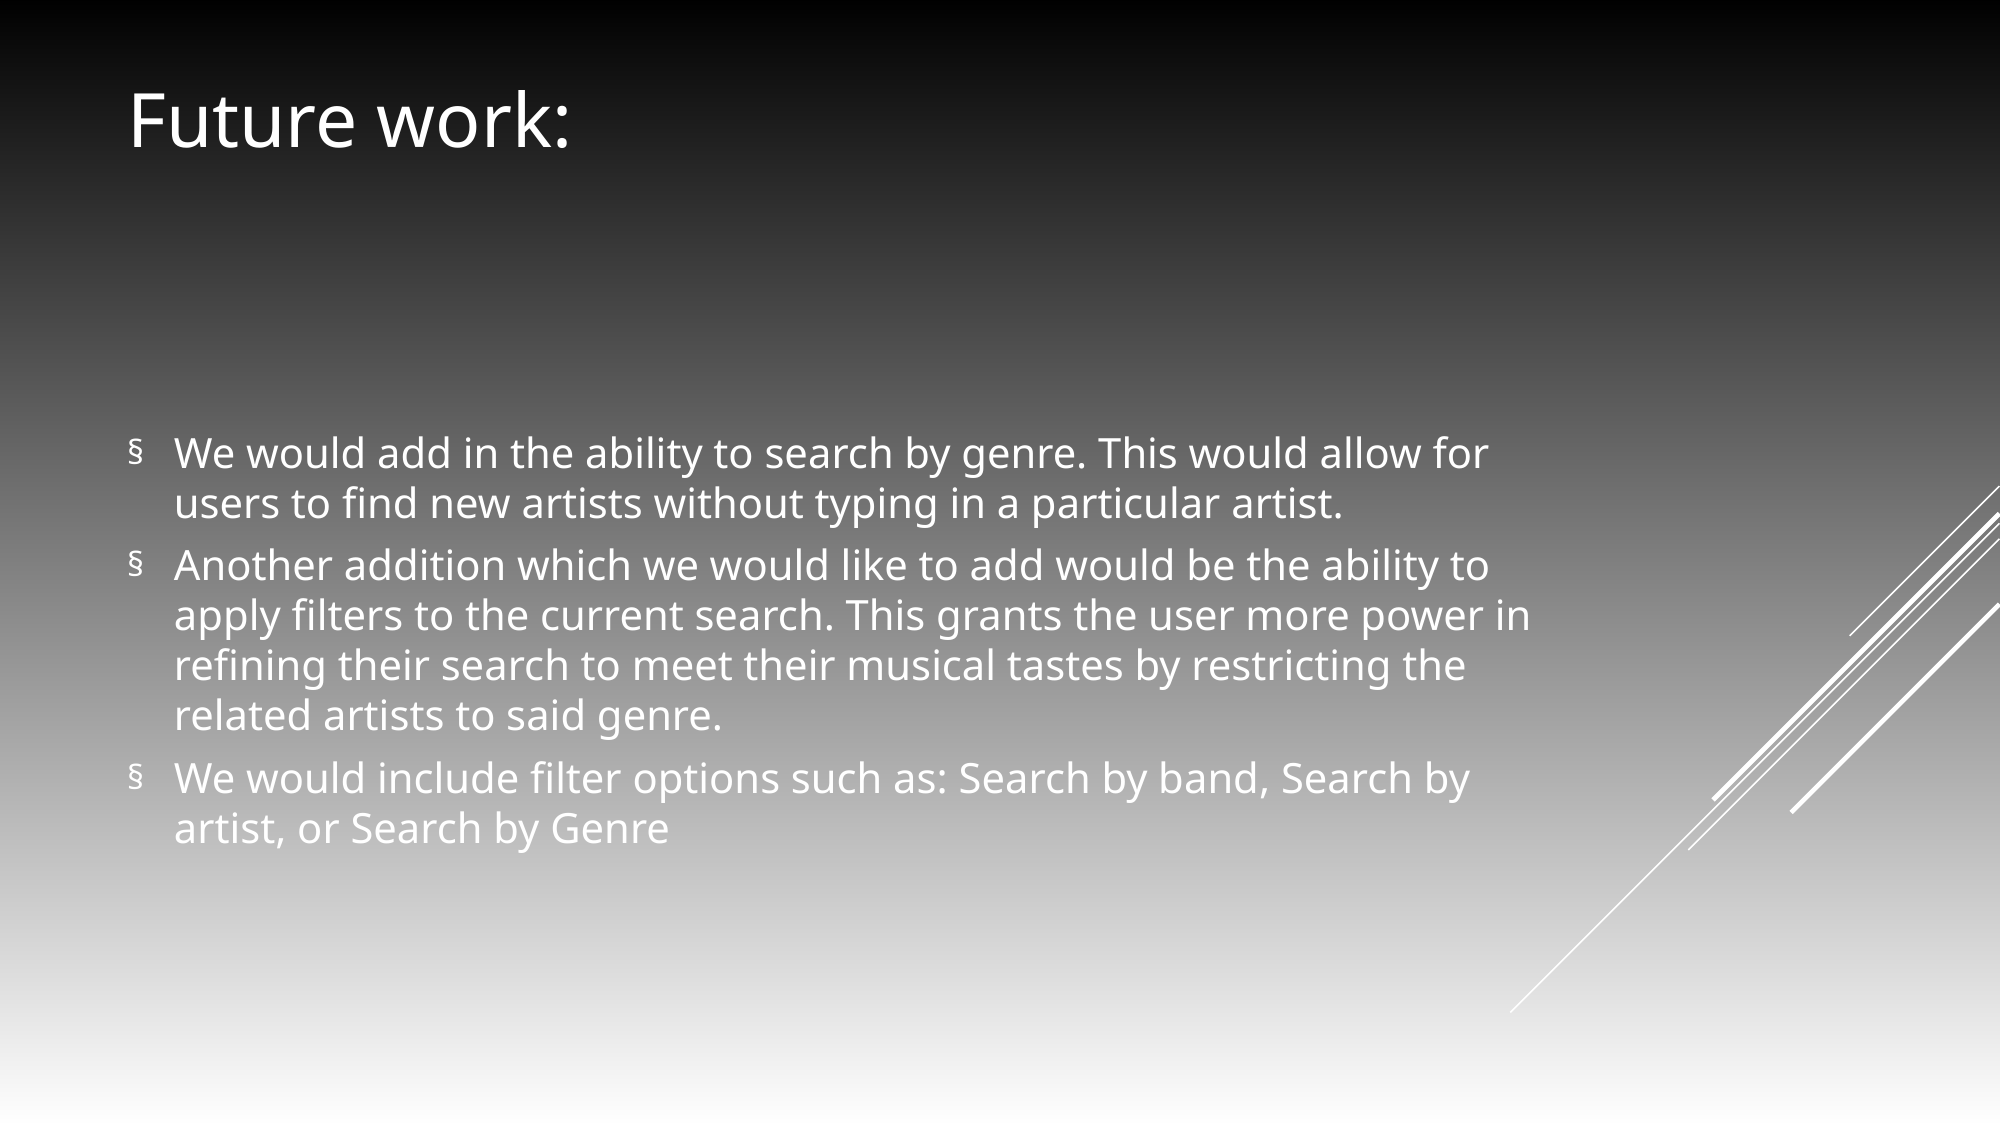

# Future work:
We would add in the ability to search by genre. This would allow for users to find new artists without typing in a particular artist.
Another addition which we would like to add would be the ability to apply filters to the current search. This grants the user more power in refining their search to meet their musical tastes by restricting the related artists to said genre.
We would include filter options such as: Search by band, Search by artist, or Search by Genre